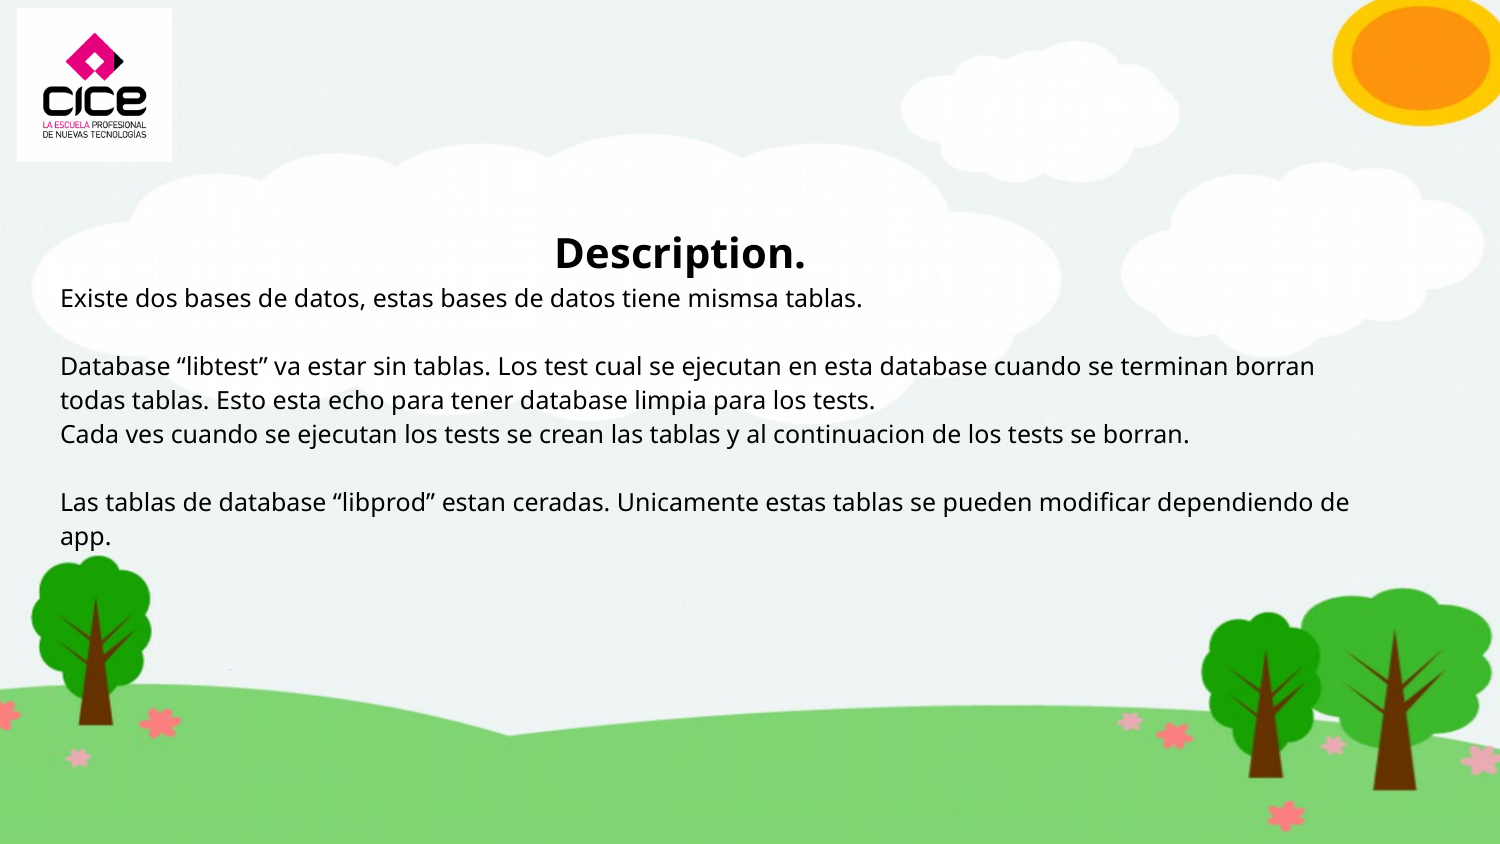

# Description. Existe dos bases de datos, estas bases de datos tiene mismsa tablas. Database “libtest” va estar sin tablas. Los test cual se ejecutan en esta database cuando se terminan borran todas tablas. Esto esta echo para tener database limpia para los tests. Cada ves cuando se ejecutan los tests se crean las tablas y al continuacion de los tests se borran. Las tablas de database “libprod” estan ceradas. Unicamente estas tablas se pueden modificar dependiendo de app.